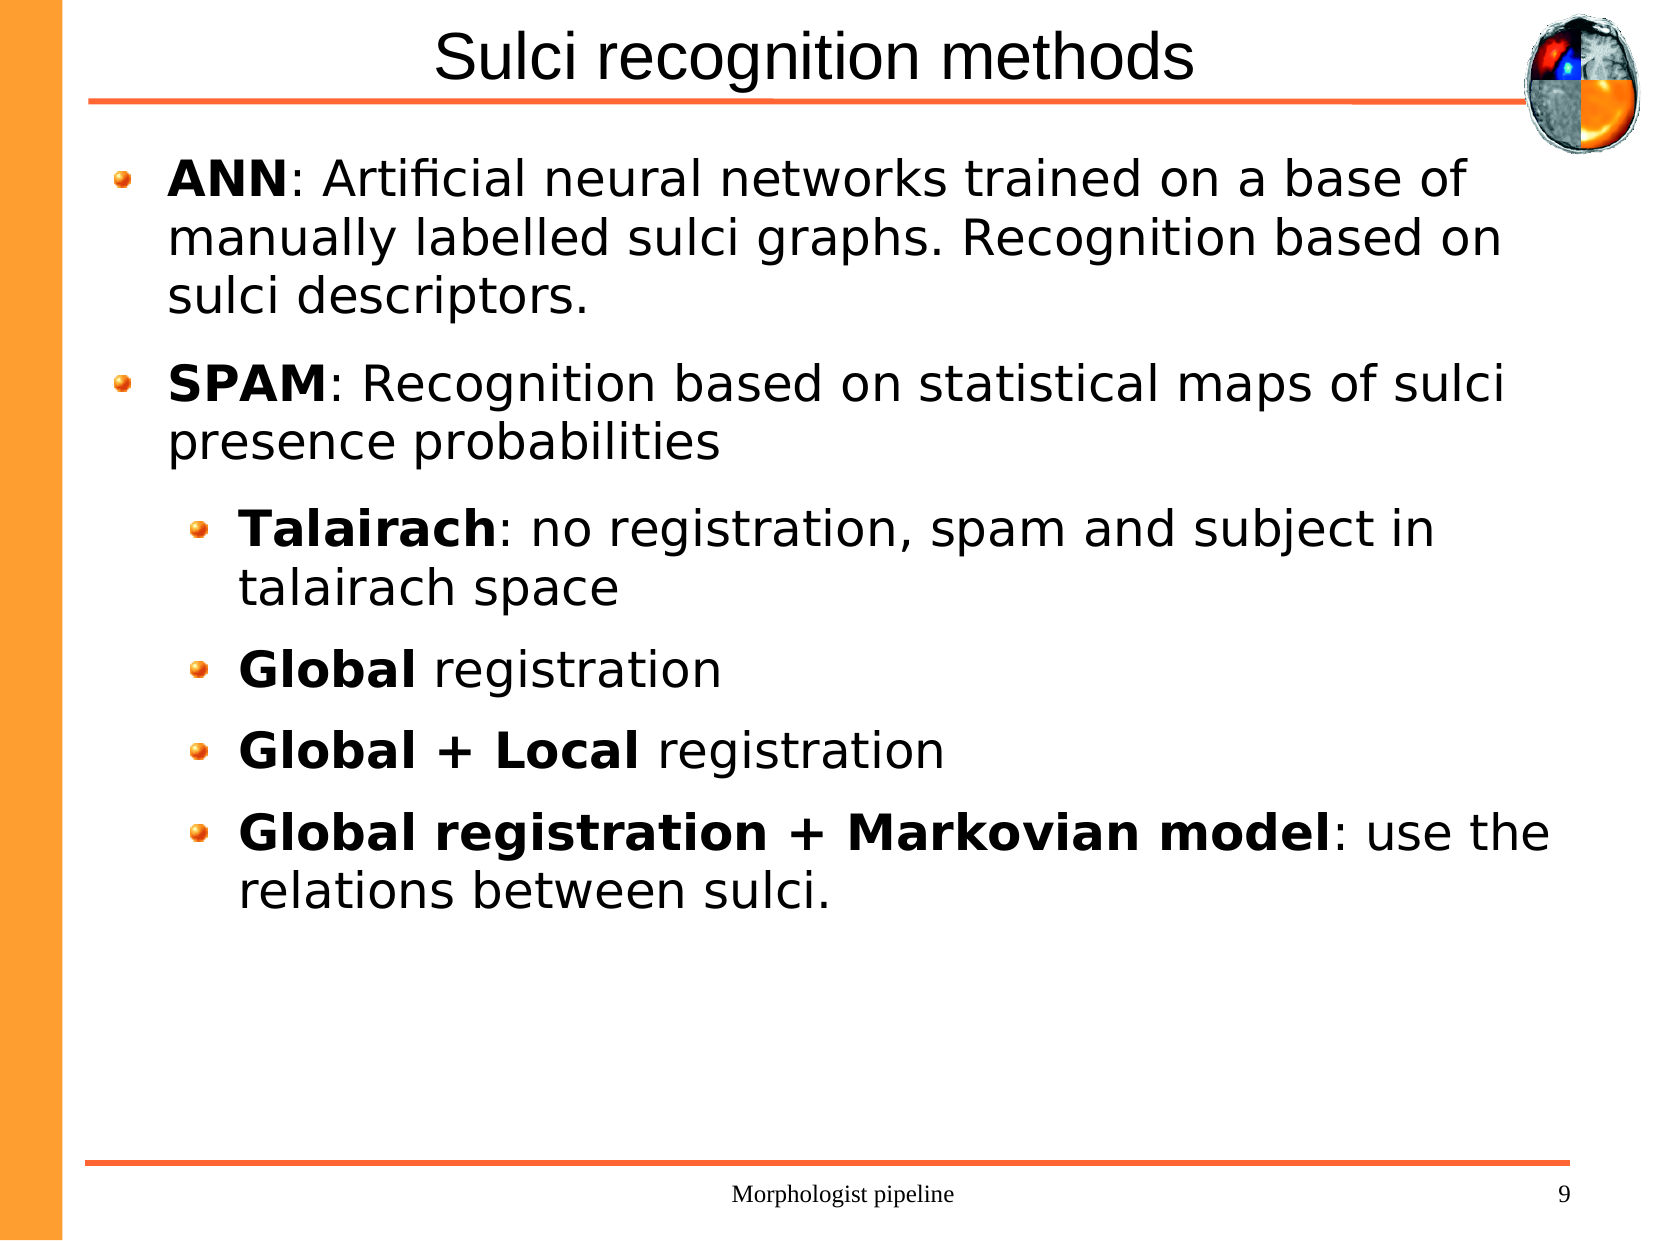

# Sulci recognition methods
ANN: Artificial neural networks trained on a base of manually labelled sulci graphs. Recognition based on sulci descriptors.
SPAM: Recognition based on statistical maps of sulci presence probabilities
Talairach: no registration, spam and subject in talairach space
Global registration
Global + Local registration
Global registration + Markovian model: use the relations between sulci.
Morphologist pipeline
9